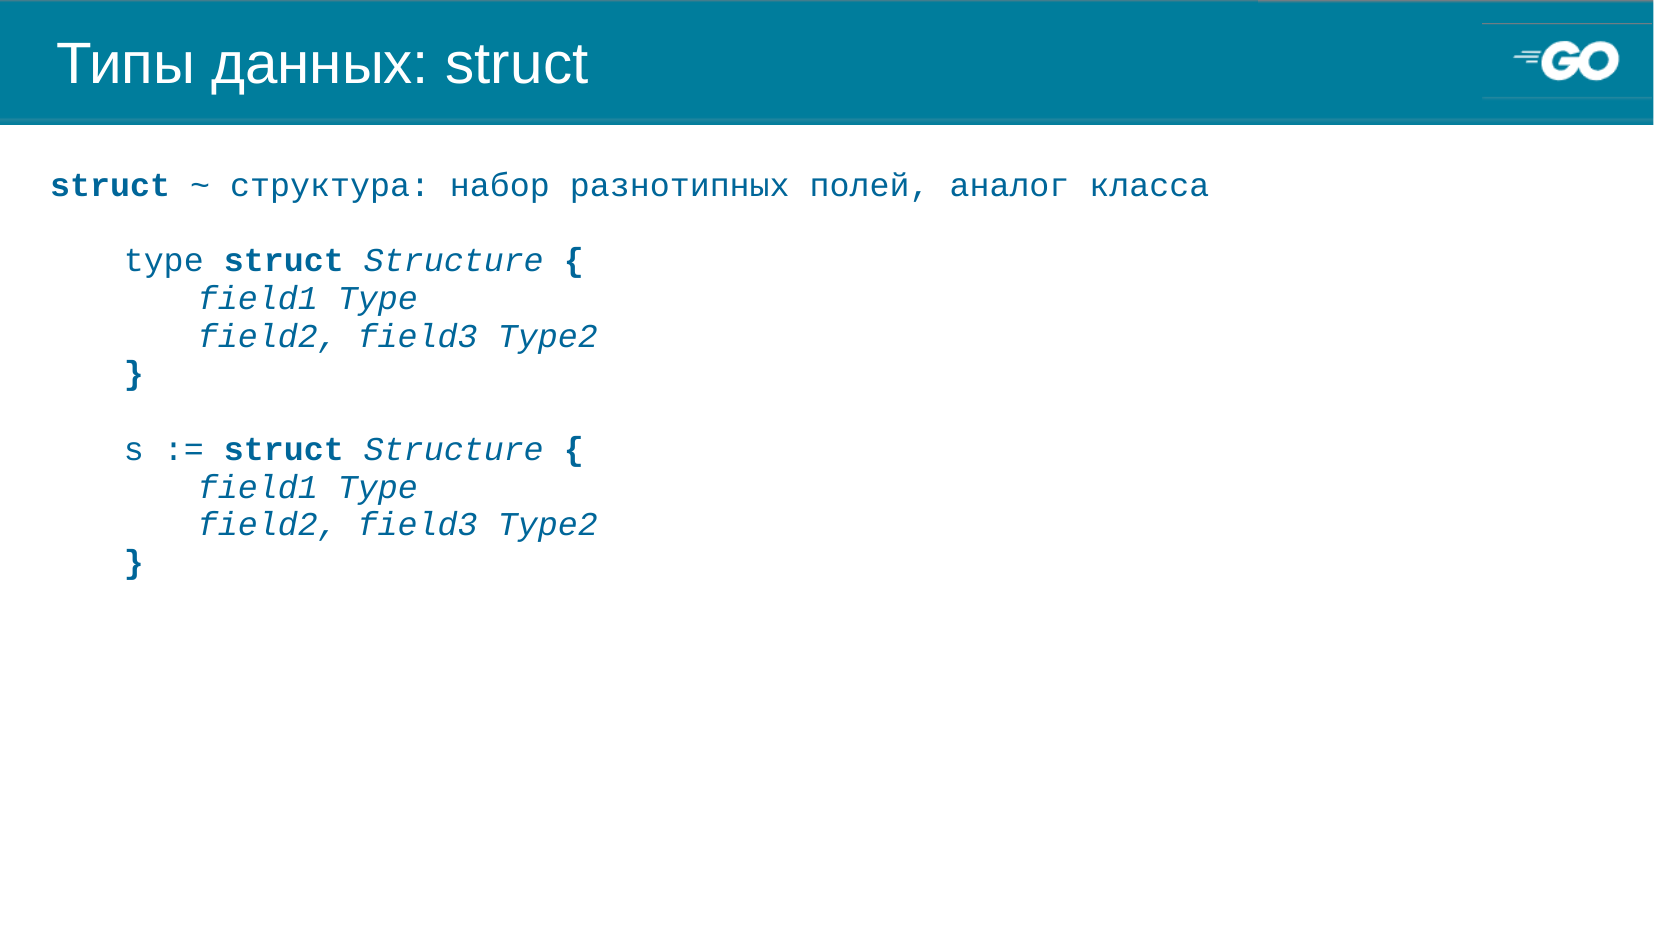

Типы данных: struct
struct ~ структура: набор разнотипных полей, аналог класса
	type struct Structure {
		field1 Type
		field2, field3 Type2
	}
	s := struct Structure {
		field1 Type
		field2, field3 Type2
	}